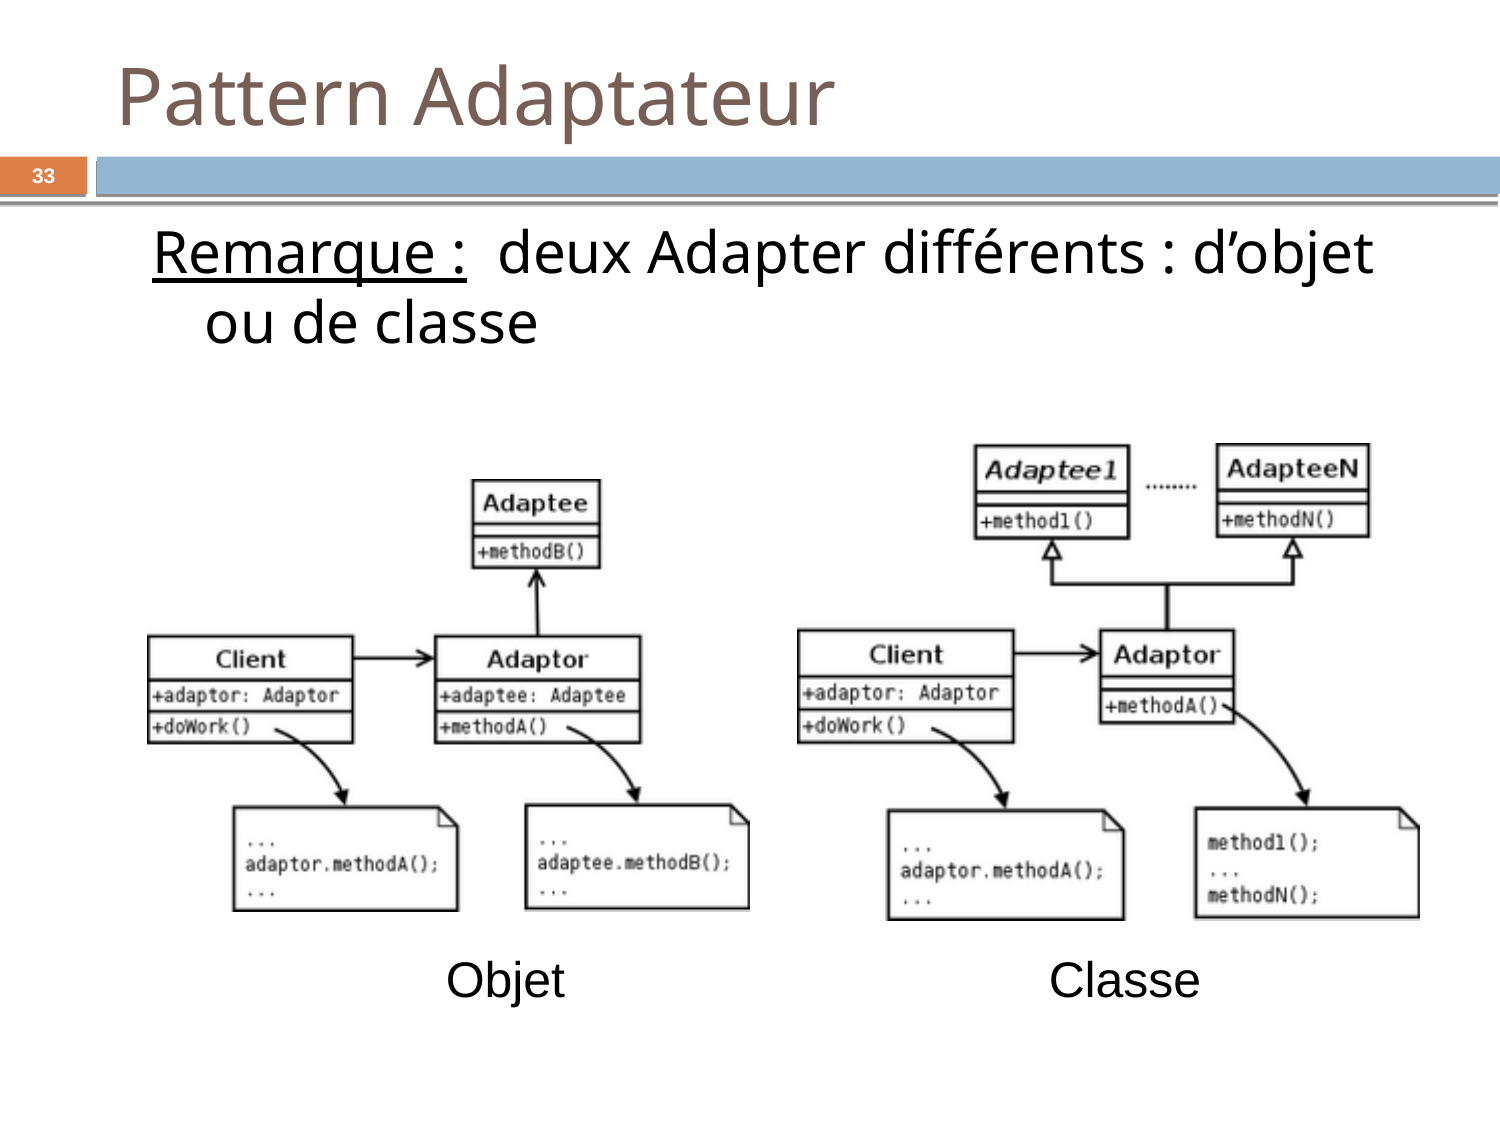

# Pattern Adaptateur
Remarque : deux Adapter différents : d’objet ou de classe
Objet
Classe